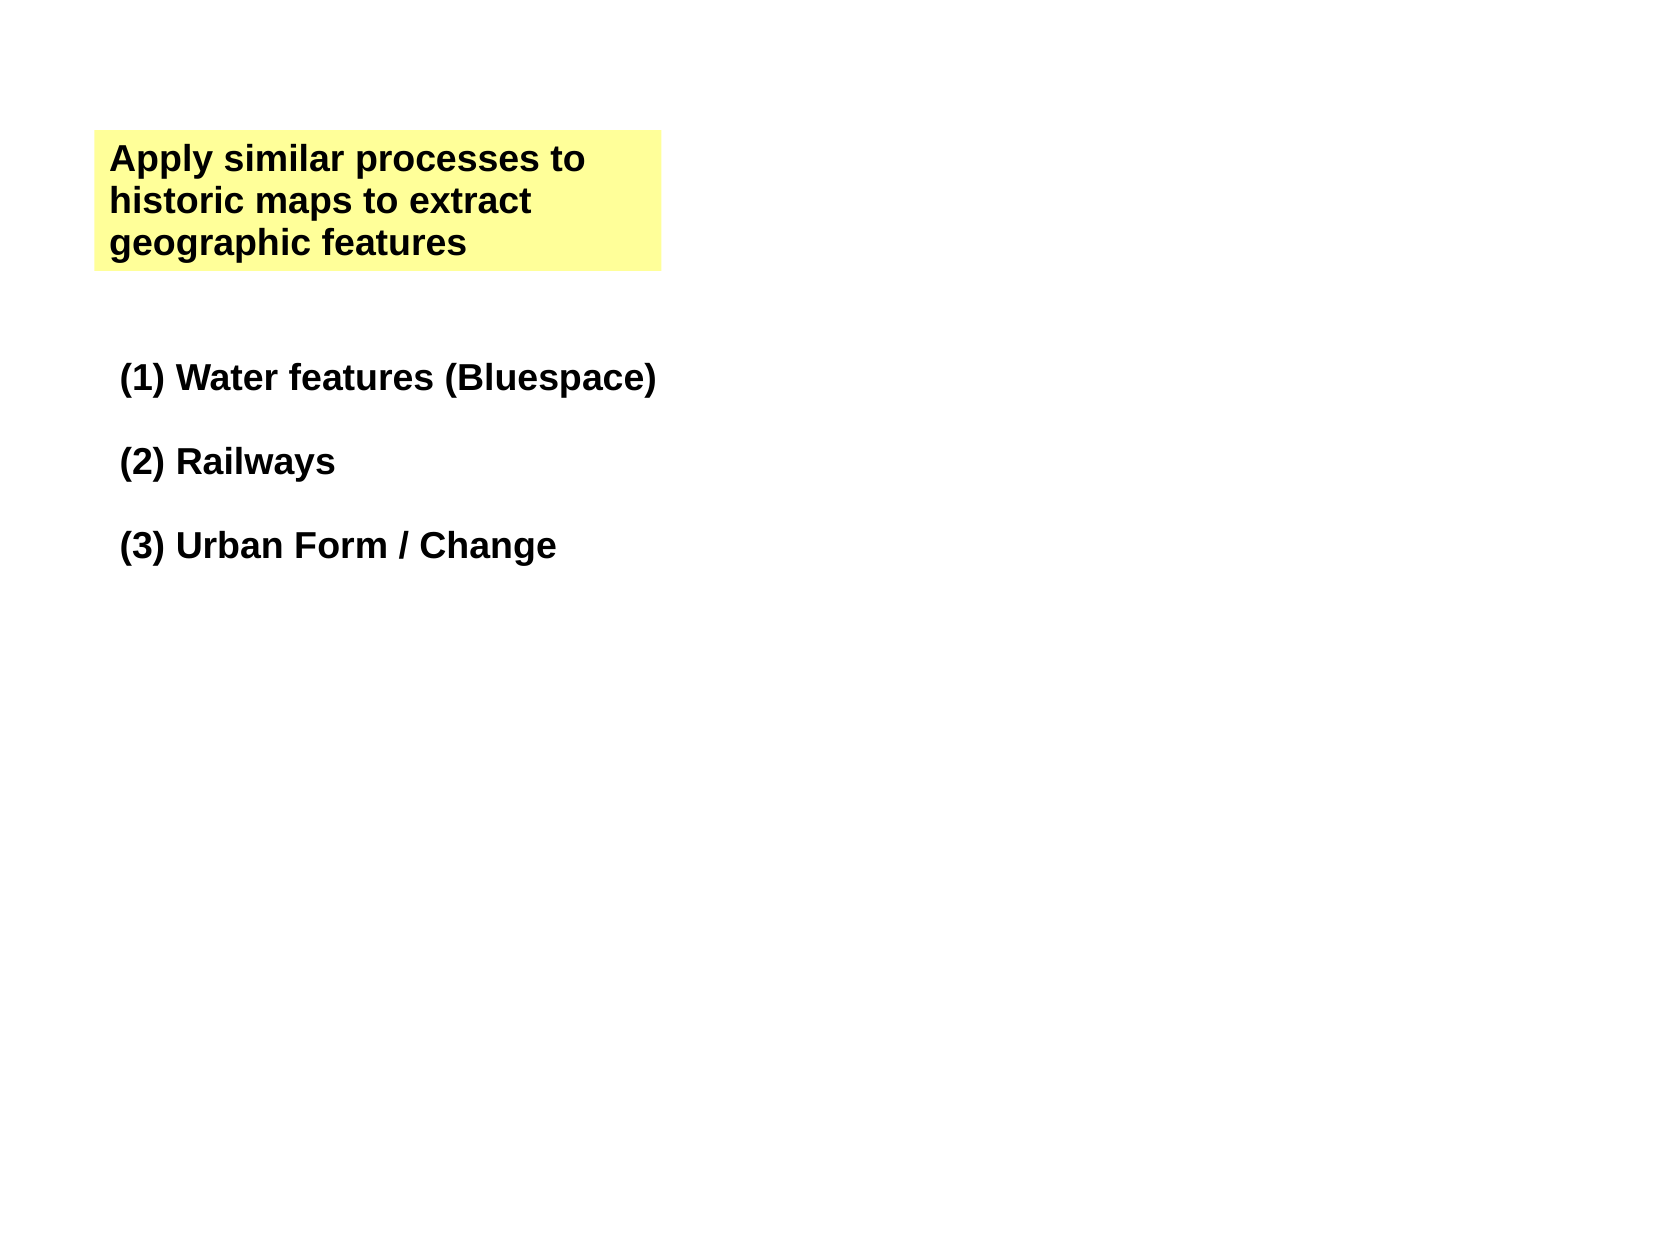

Apply similar processes to
historic maps to extract geographic features
(1) Water features (Bluespace)
(2) Railways
(3) Urban Form / Change